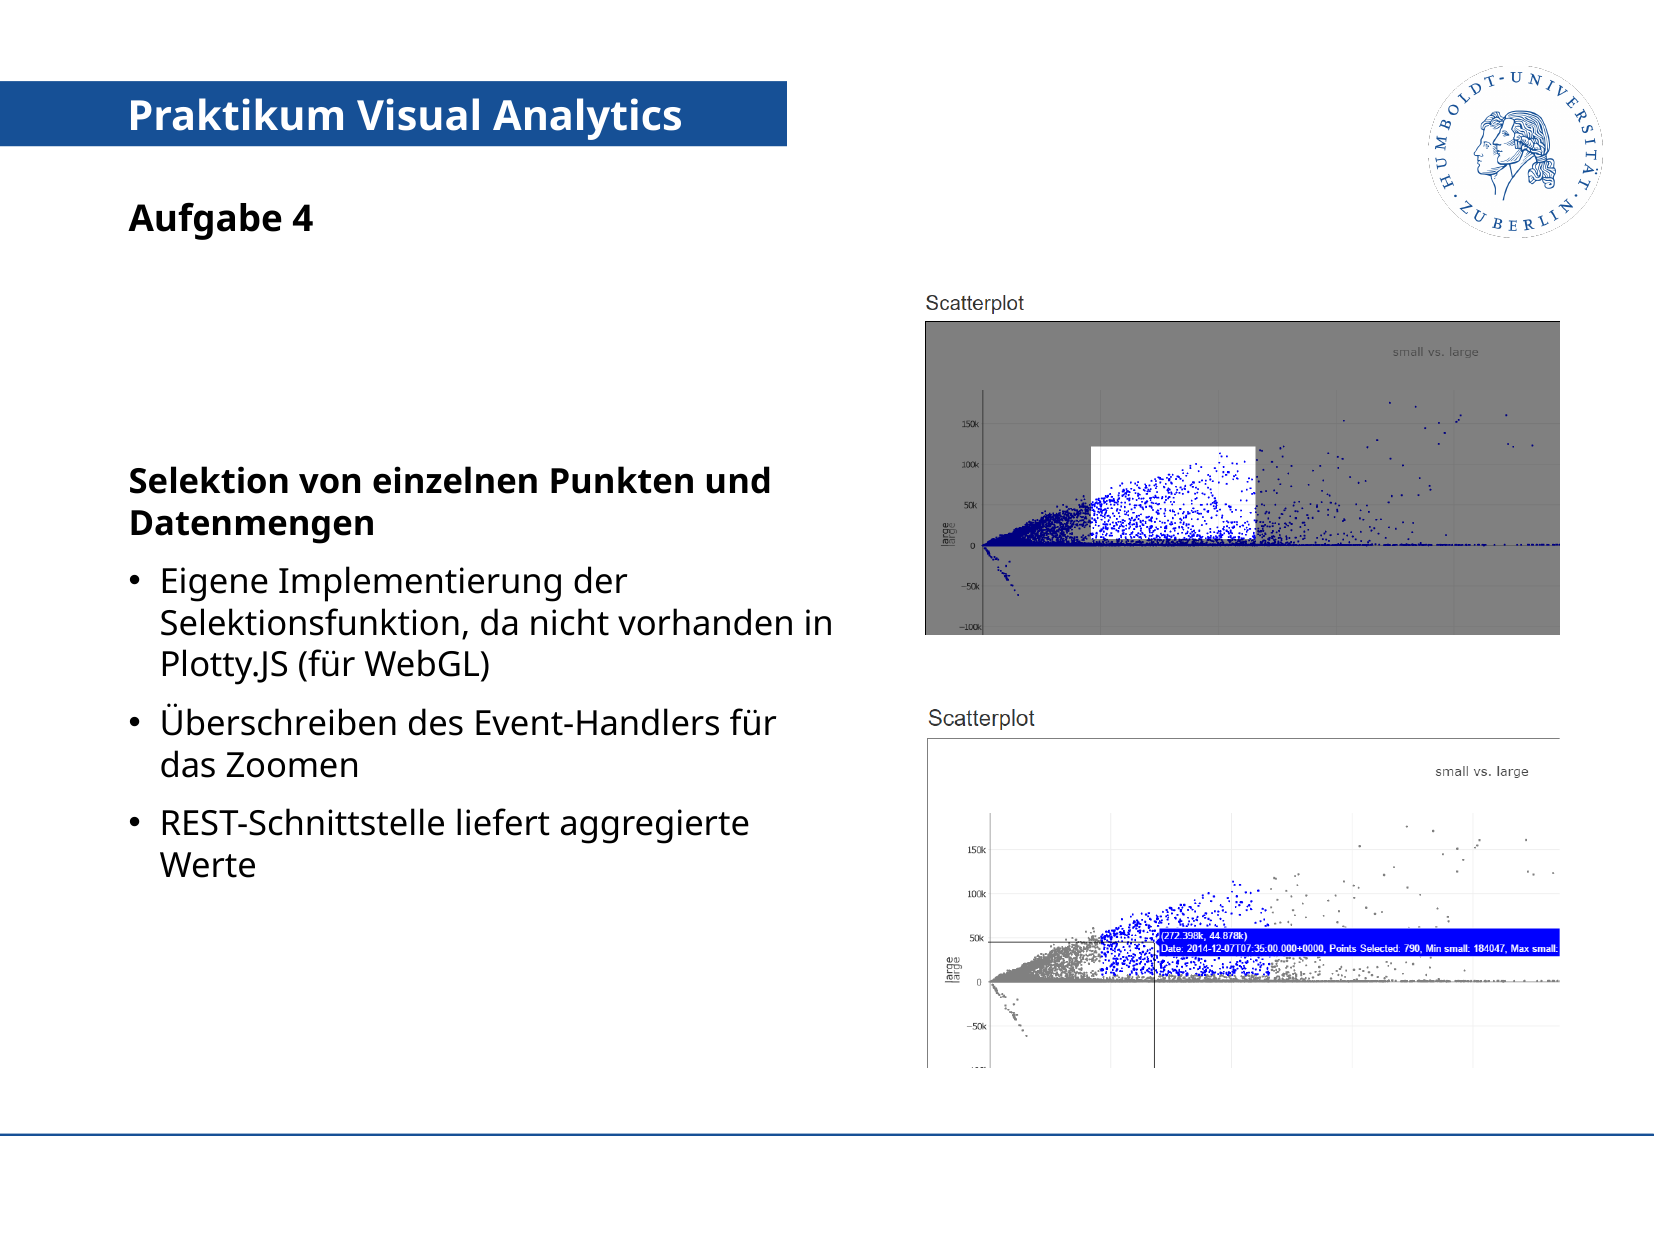

# Aufgabe 4
Selektion von einzelnen Punkten und Datenmengen
Eigene Implementierung der Selektionsfunktion, da nicht vorhanden in Plotty.JS (für WebGL)
Überschreiben des Event-Handlers für das Zoomen
REST-Schnittstelle liefert aggregierte Werte